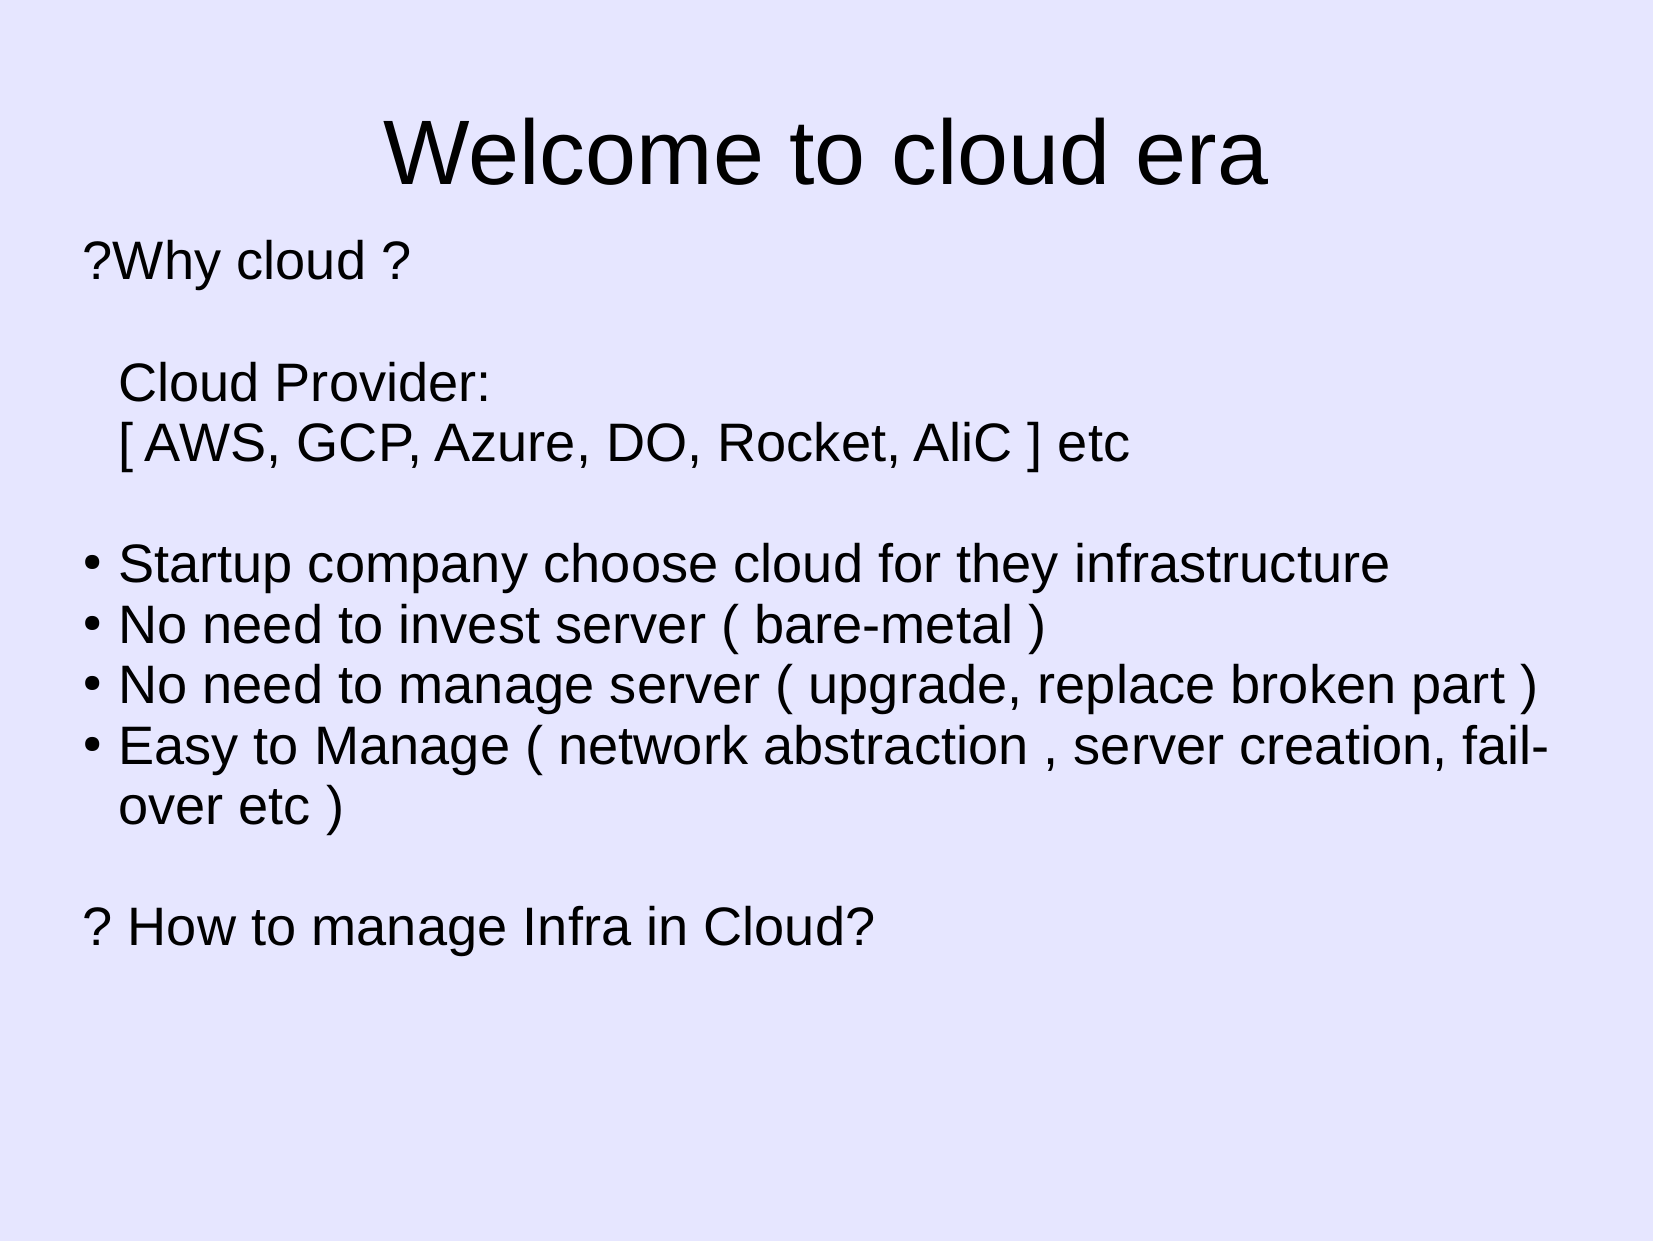

# Welcome to cloud era
?Why cloud ?
Cloud Provider:
[ AWS, GCP, Azure, DO, Rocket, AliC ] etc
Startup company choose cloud for they infrastructure
No need to invest server ( bare-metal )
No need to manage server ( upgrade, replace broken part )
Easy to Manage ( network abstraction , server creation, fail-over etc )
? How to manage Infra in Cloud?